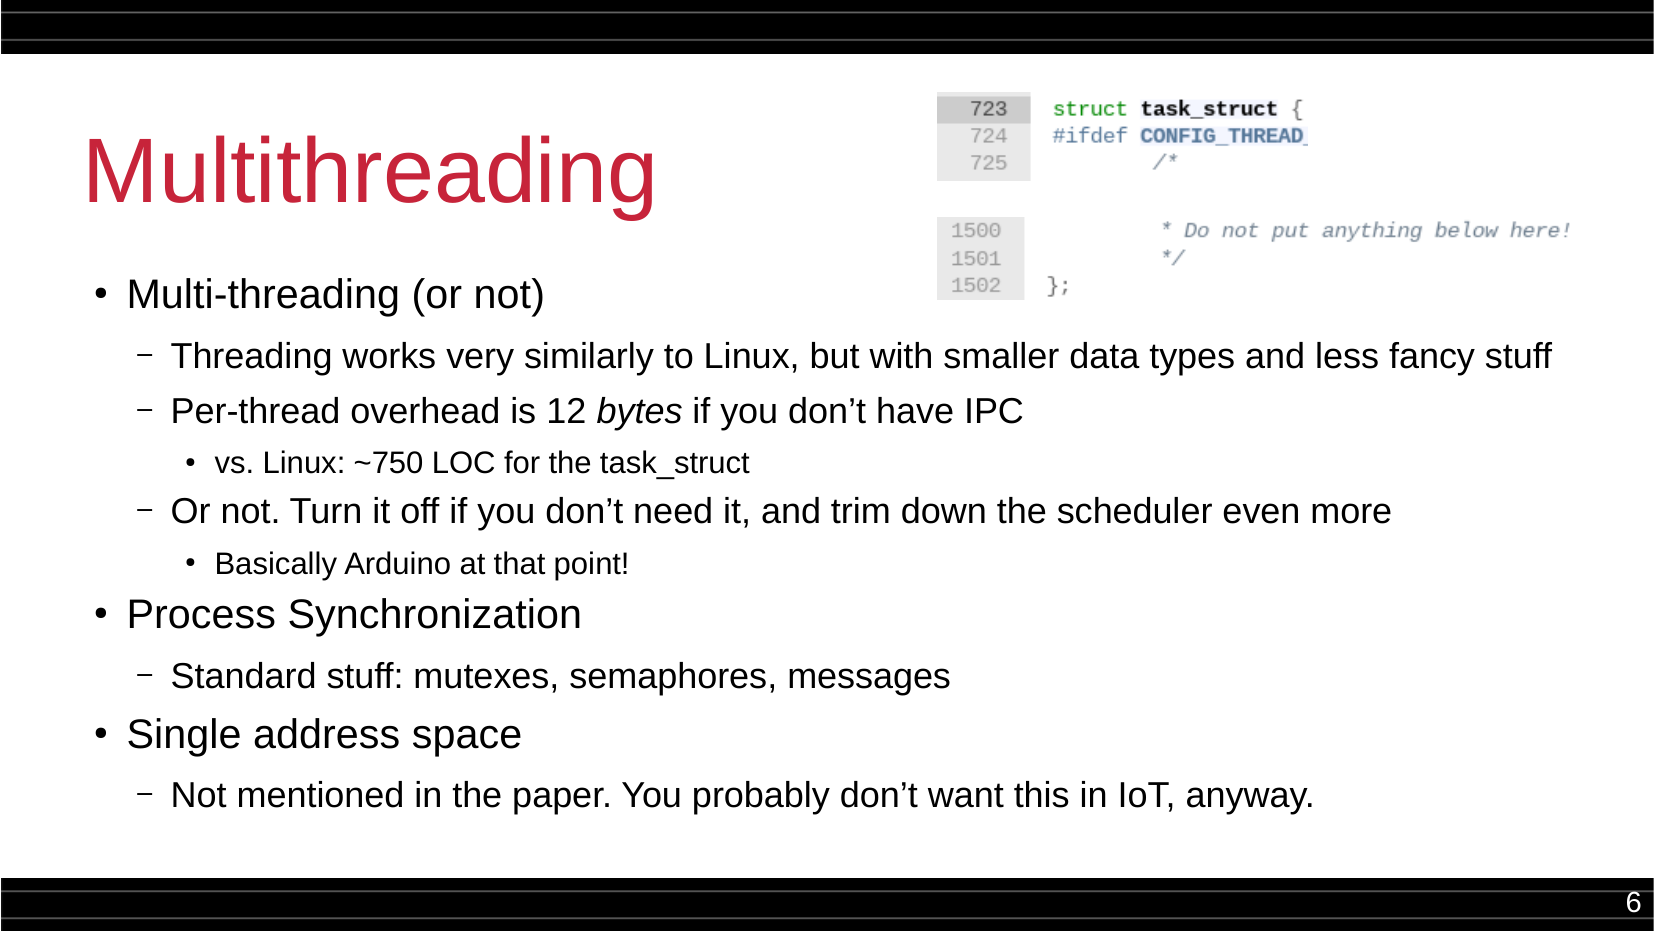

# Multithreading
Multi-threading (or not)
Threading works very similarly to Linux, but with smaller data types and less fancy stuff
Per-thread overhead is 12 bytes if you don’t have IPC
vs. Linux: ~750 LOC for the task_struct
Or not. Turn it off if you don’t need it, and trim down the scheduler even more
Basically Arduino at that point!
Process Synchronization
Standard stuff: mutexes, semaphores, messages
Single address space
Not mentioned in the paper. You probably don’t want this in IoT, anyway.